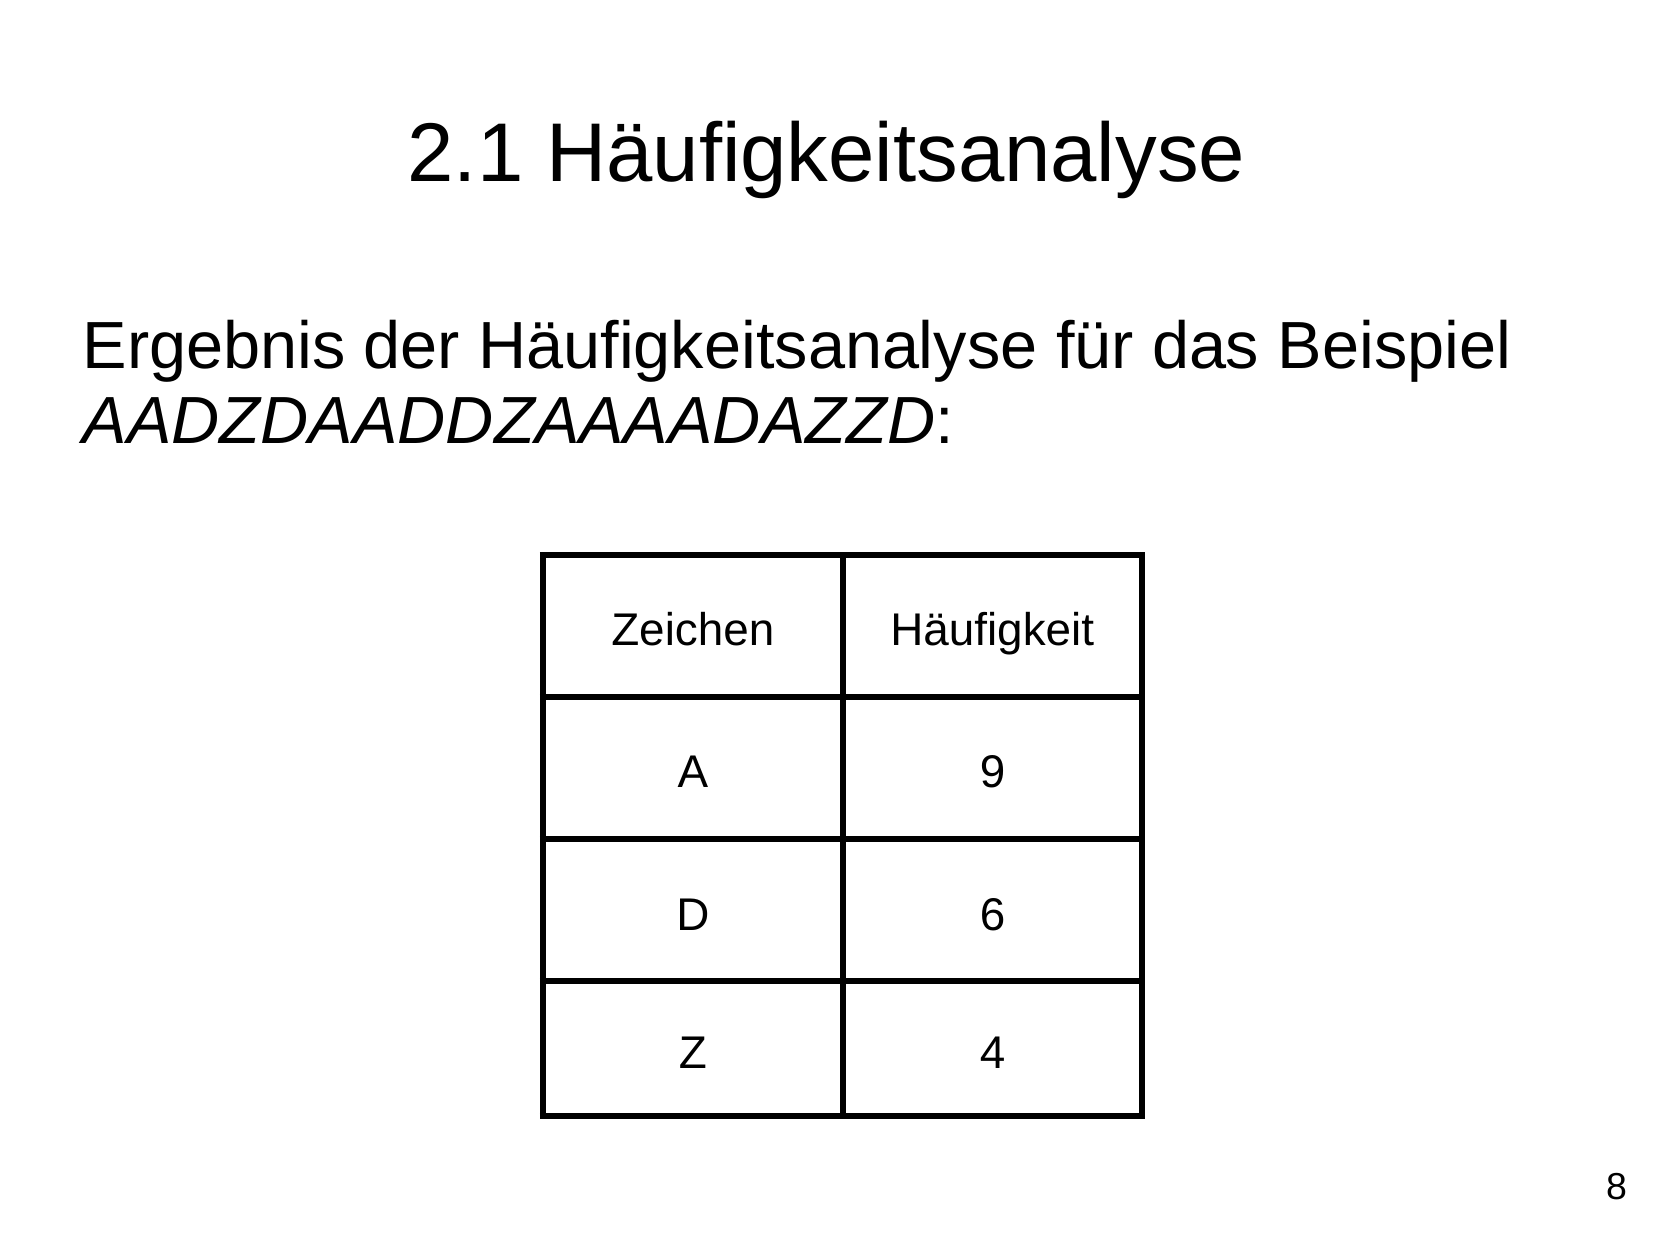

# 2.1 Häufigkeitsanalyse
Ergebnis der Häufigkeitsanalyse für das Beispiel AADZDAADDZAAAADAZZD:
| Zeichen | Häufigkeit |
| --- | --- |
| A | 9 |
| D | 6 |
| Z | 4 |